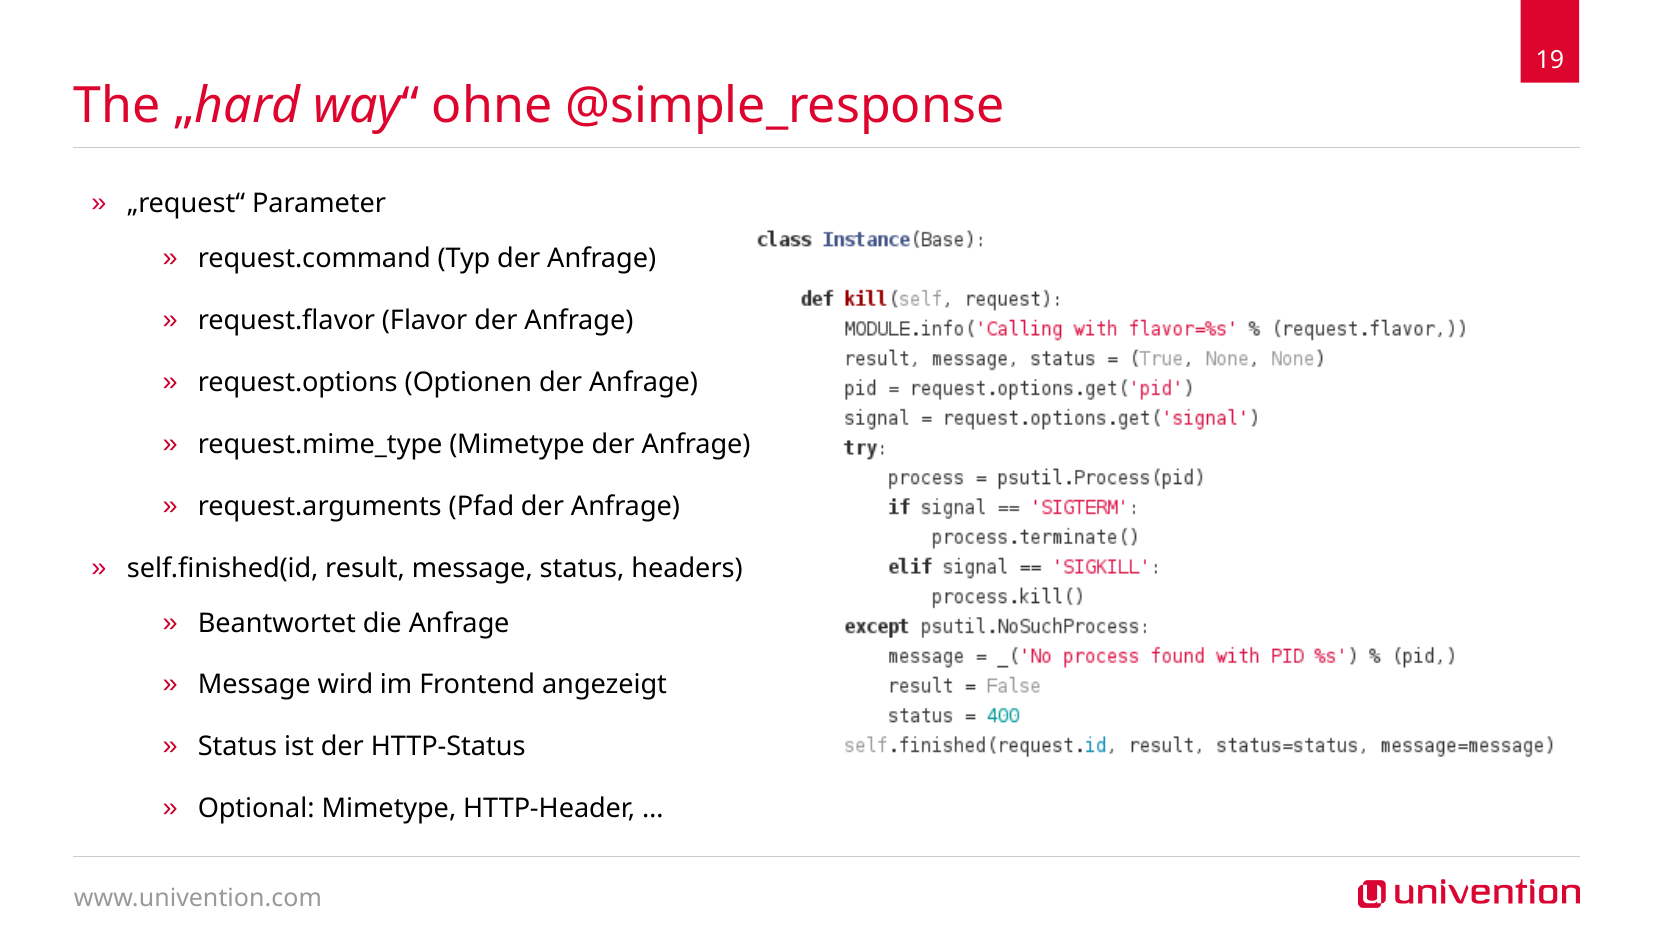

# The „hard way“ ohne @simple_response
„request“ Parameter
request.command (Typ der Anfrage)
request.flavor (Flavor der Anfrage)
request.options (Optionen der Anfrage)
request.mime_type (Mimetype der Anfrage)
request.arguments (Pfad der Anfrage)
self.finished(id, result, message, status, headers)
Beantwortet die Anfrage
Message wird im Frontend angezeigt
Status ist der HTTP-Status
Optional: Mimetype, HTTP-Header, …